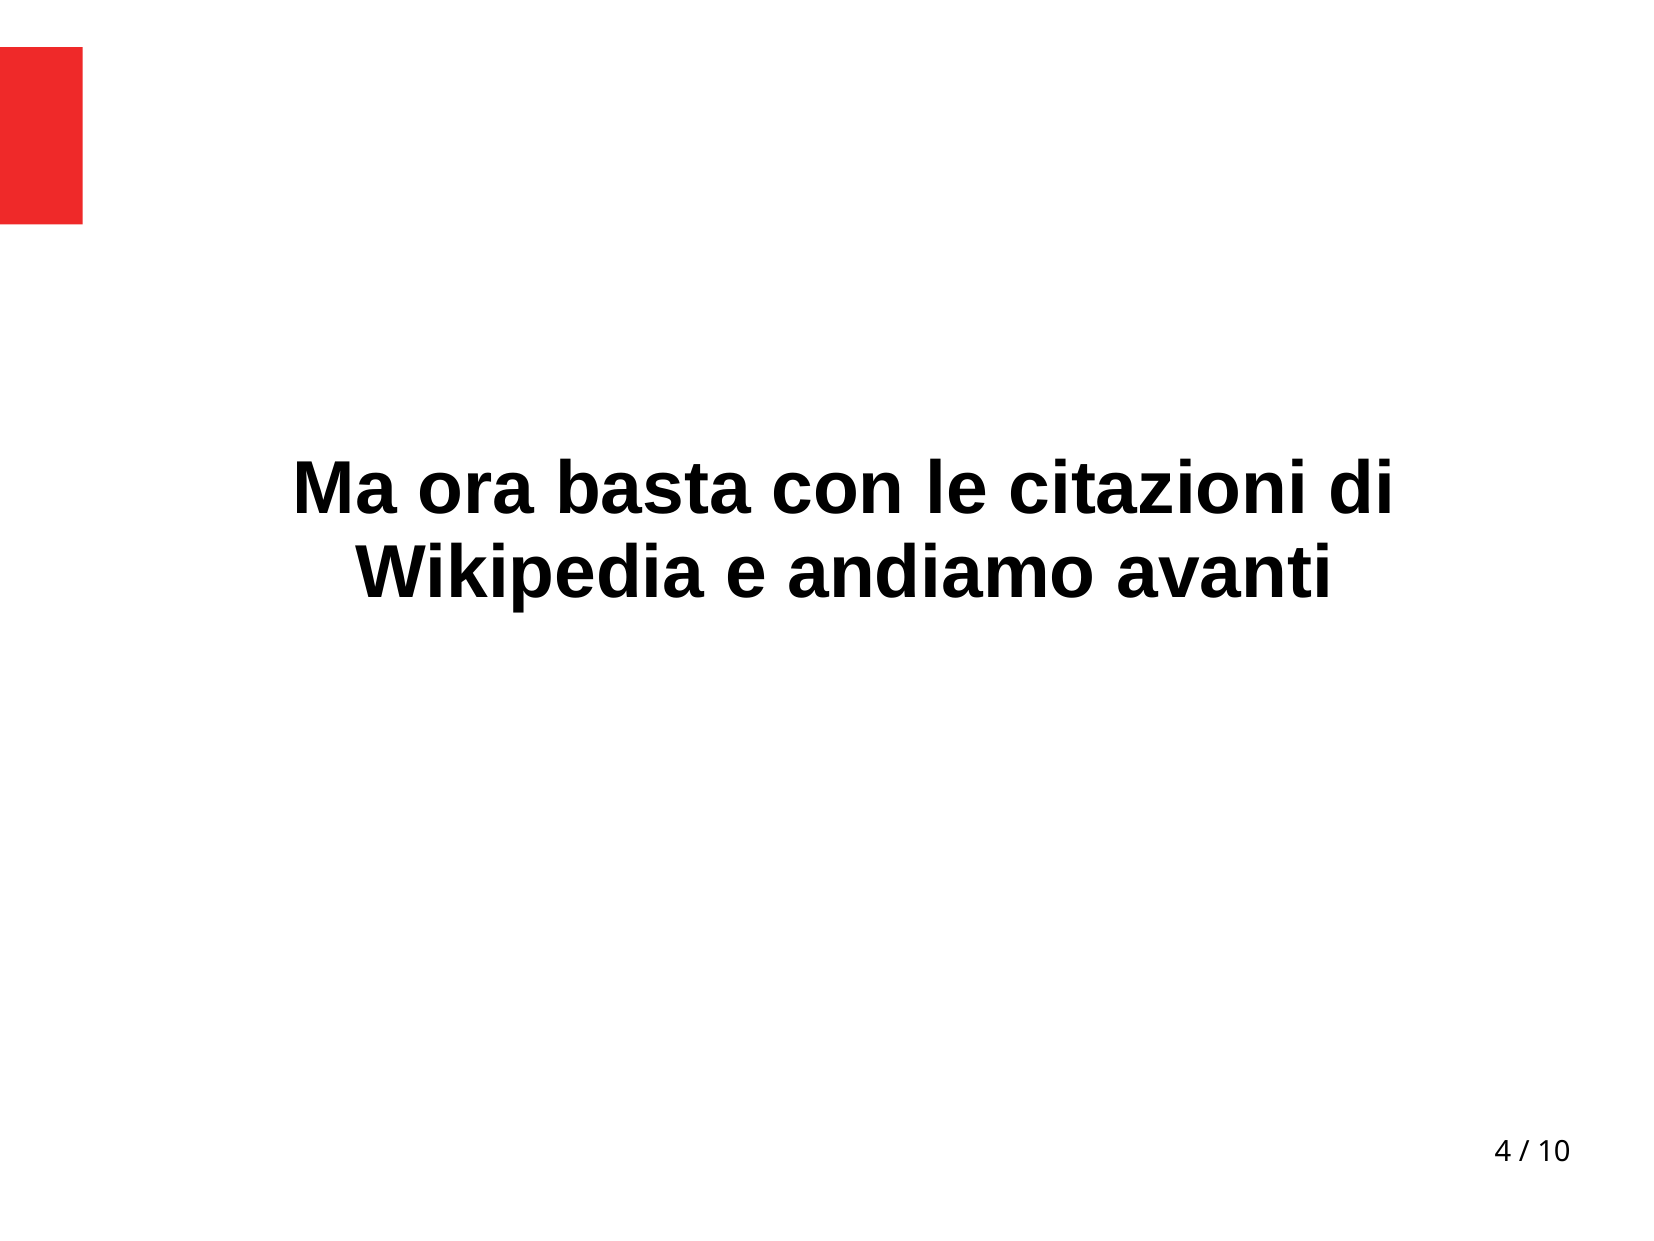

# Ma ora basta con le citazioni di Wikipedia e andiamo avanti
4